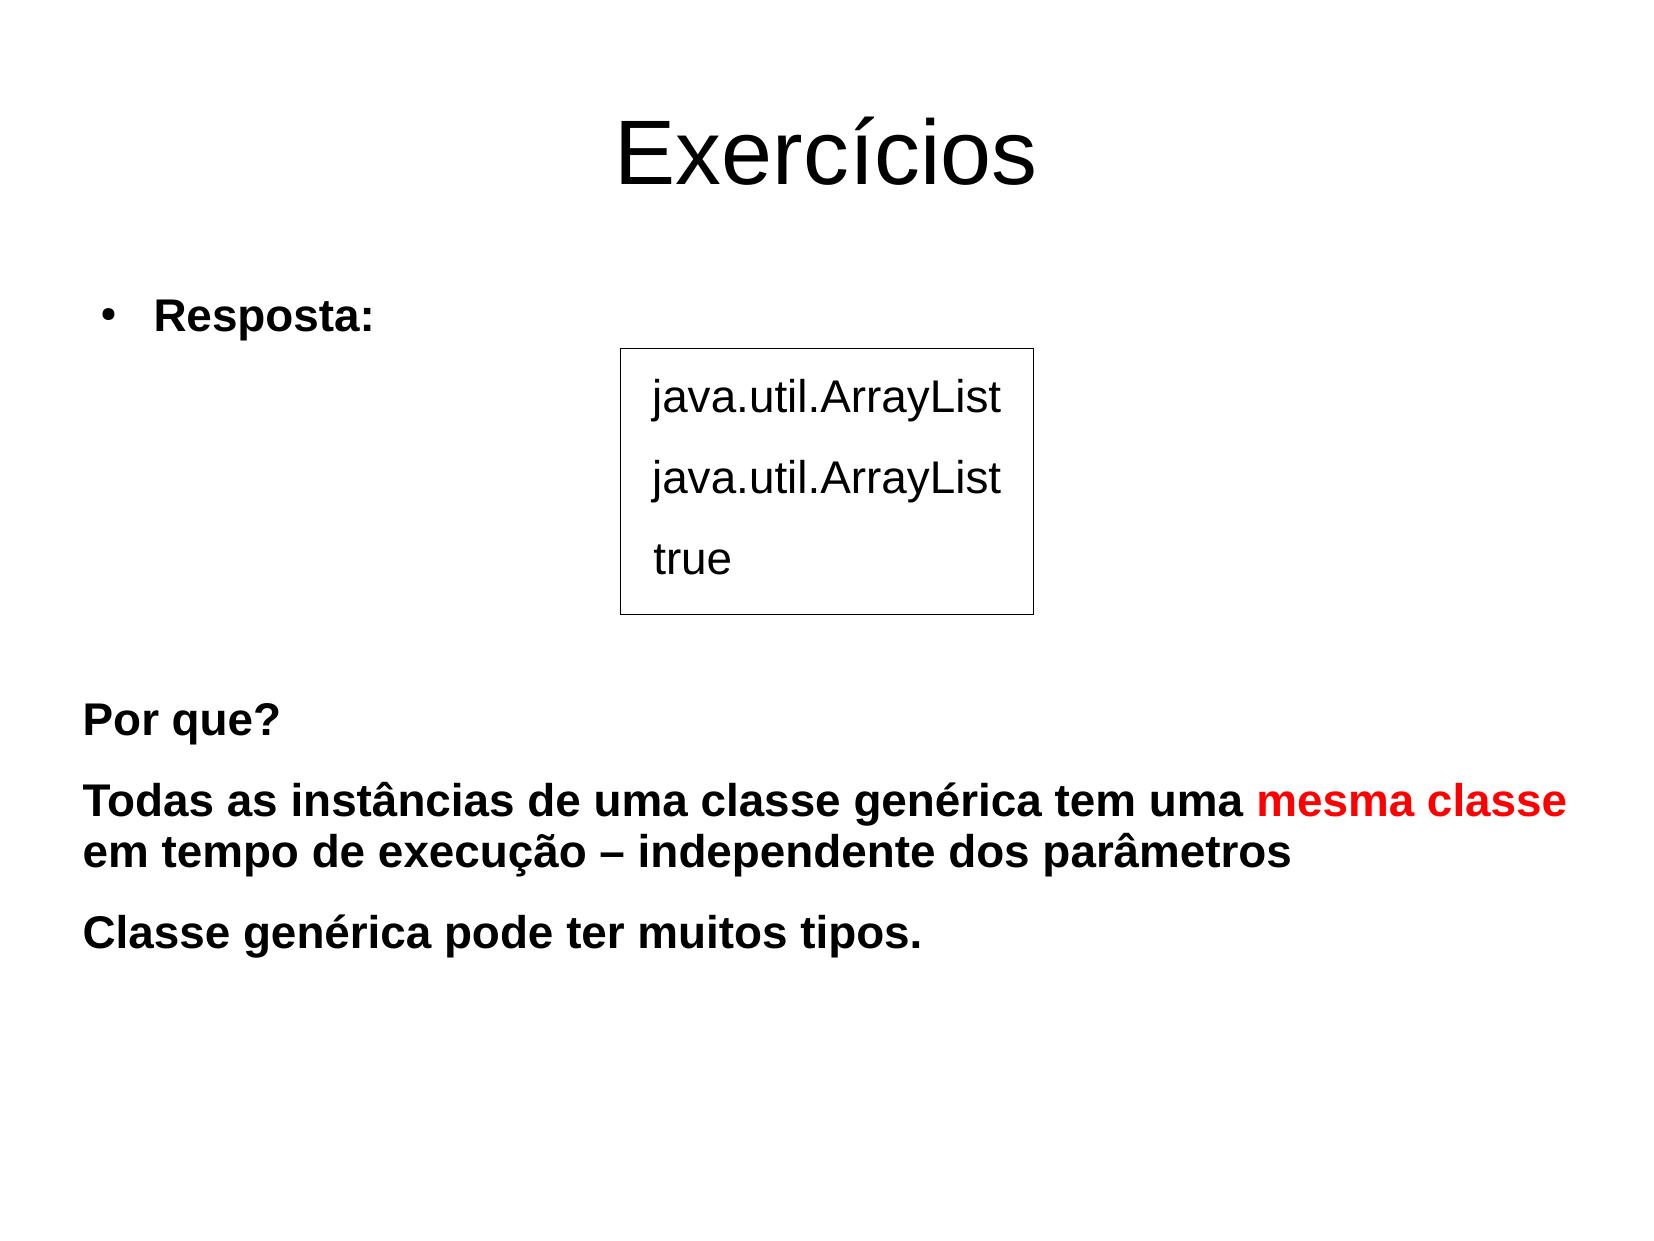

# Exercícios
Resposta:
java.util.ArrayList
java.util.ArrayList
true
Por que?
Todas as instâncias de uma classe genérica tem uma mesma classe em tempo de execução – independente dos parâmetros
Classe genérica pode ter muitos tipos.